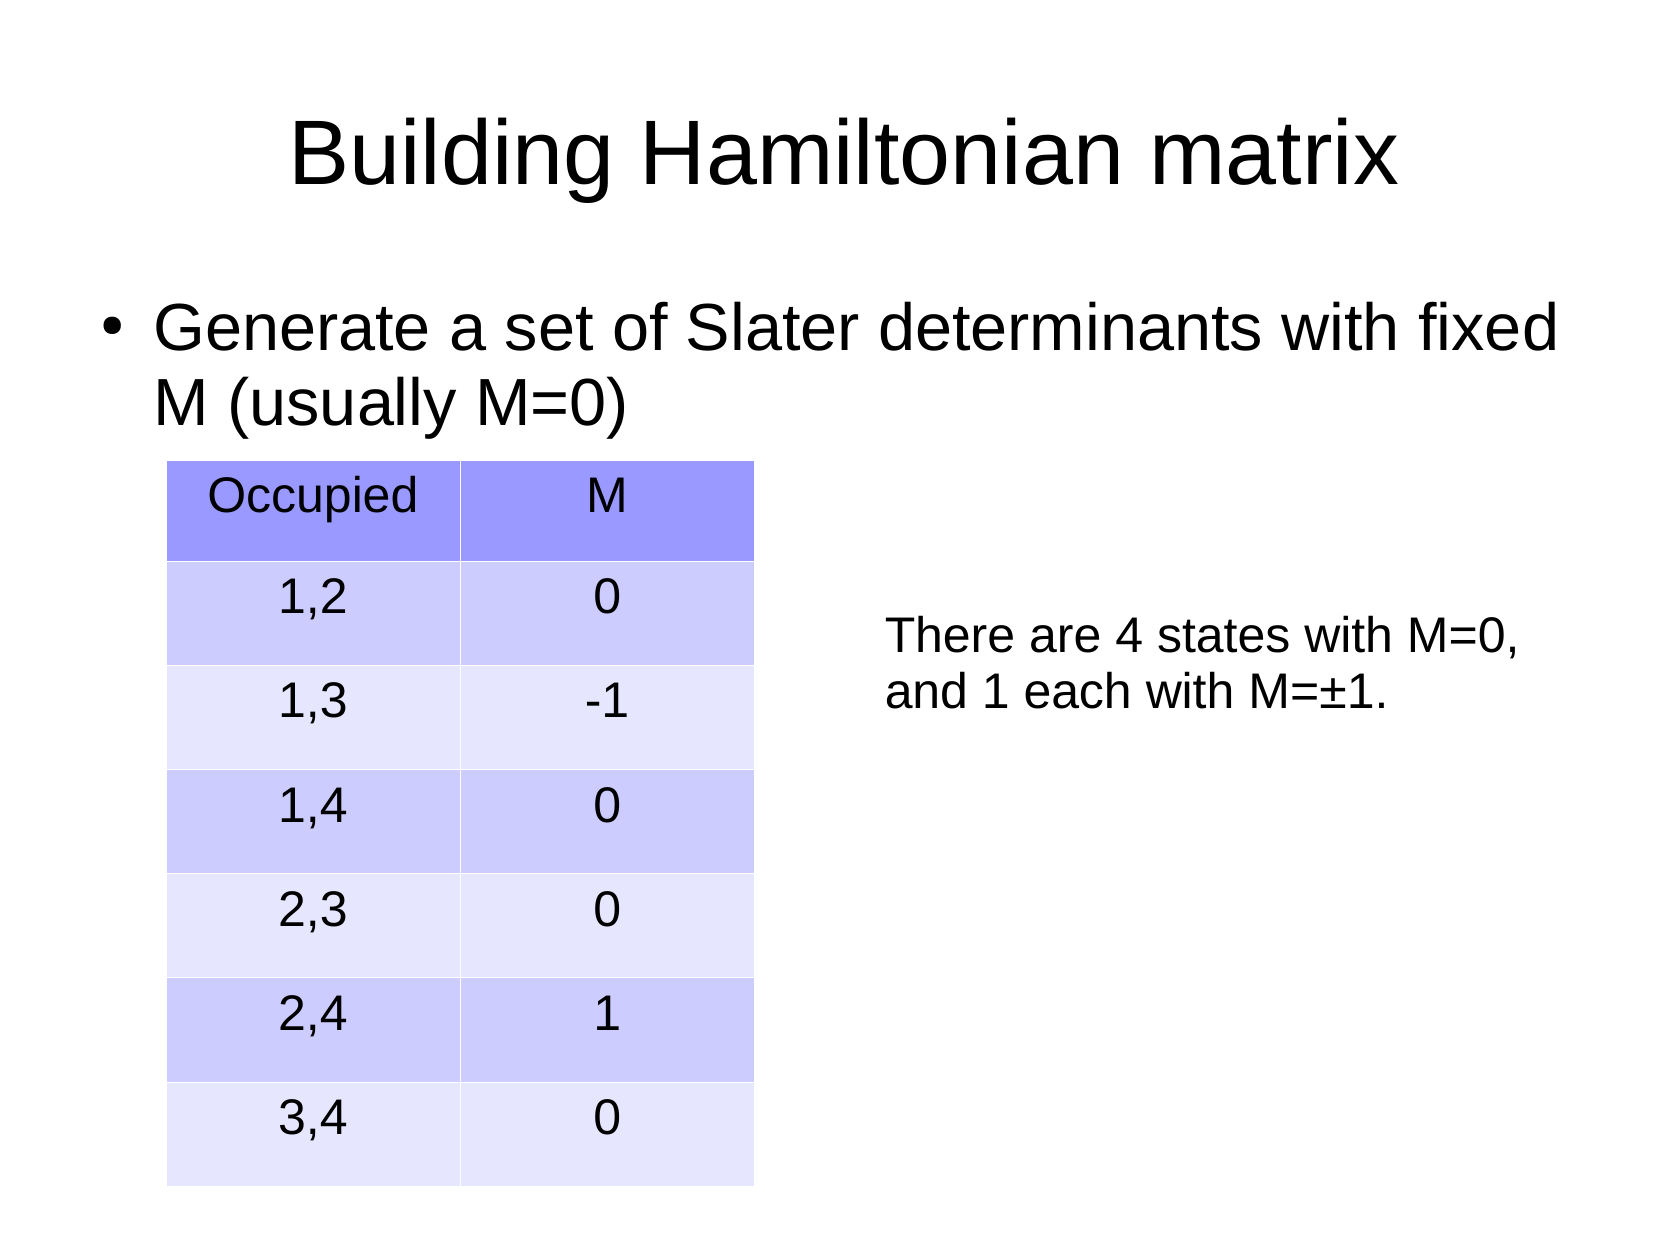

# Building Hamiltonian matrix
Generate a set of Slater determinants with fixed M (usually M=0)
| Occupied | M |
| --- | --- |
| 1,2 | 0 |
| 1,3 | -1 |
| 1,4 | 0 |
| 2,3 | 0 |
| 2,4 | 1 |
| 3,4 | 0 |
There are 4 states with M=0, and 1 each with M=±1.